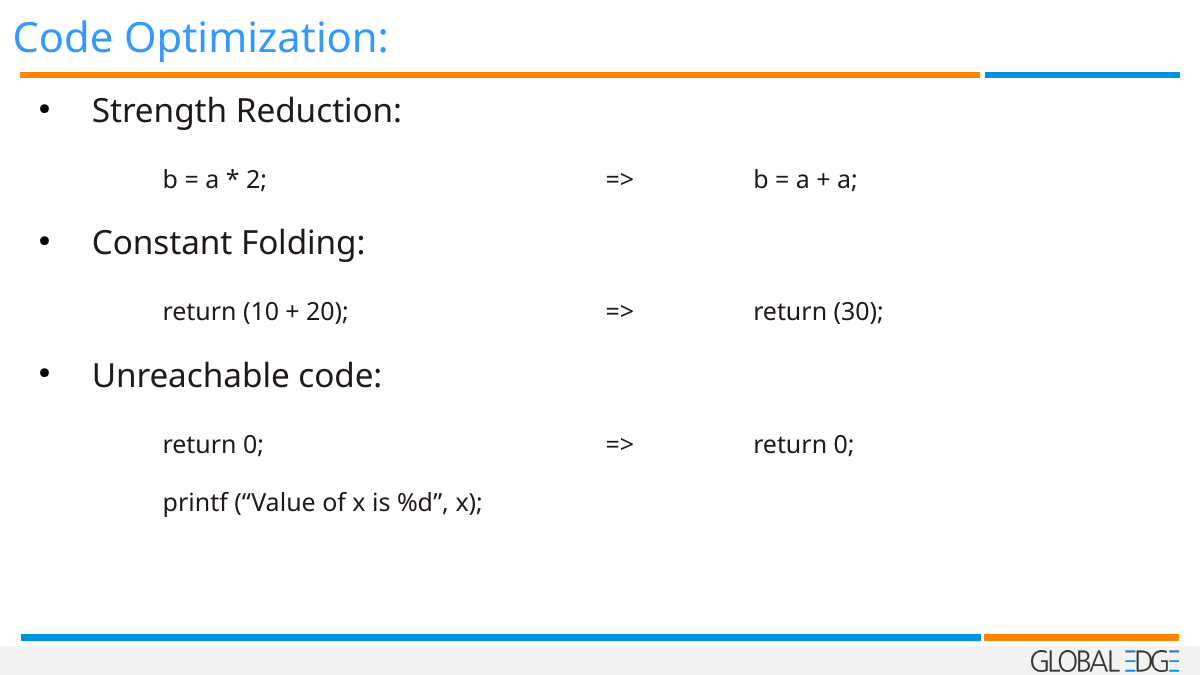

# Code Optimization:
Strength Reduction:
b = a * 2;					=>		b = a + a;
Constant Folding:
return (10 + 20);				=>		return (30);
Unreachable code:
return 0;					=>		return 0;
printf (“Value of x is %d”, x);